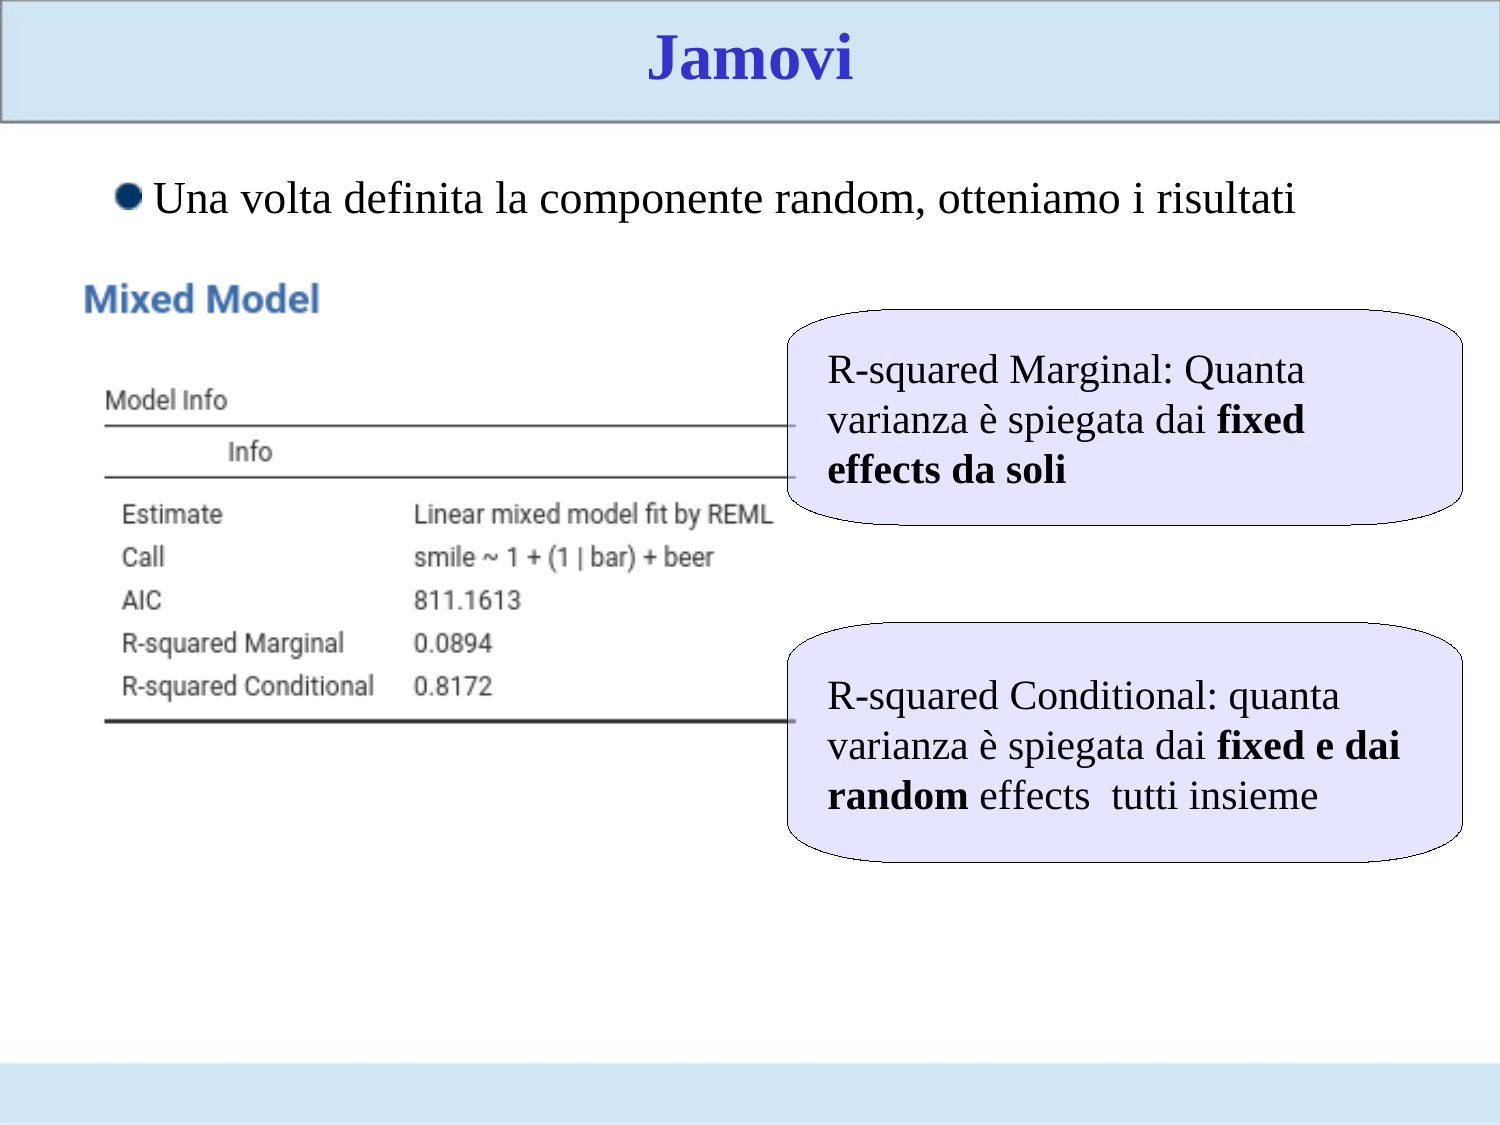

# Jamovi
 Una volta definita la componente random, otteniamo i risultati
R-squared Marginal: Quanta varianza è spiegata dai fixed effects da soli
R-squared Conditional: quanta varianza è spiegata dai fixed e dai random effects tutti insieme
58